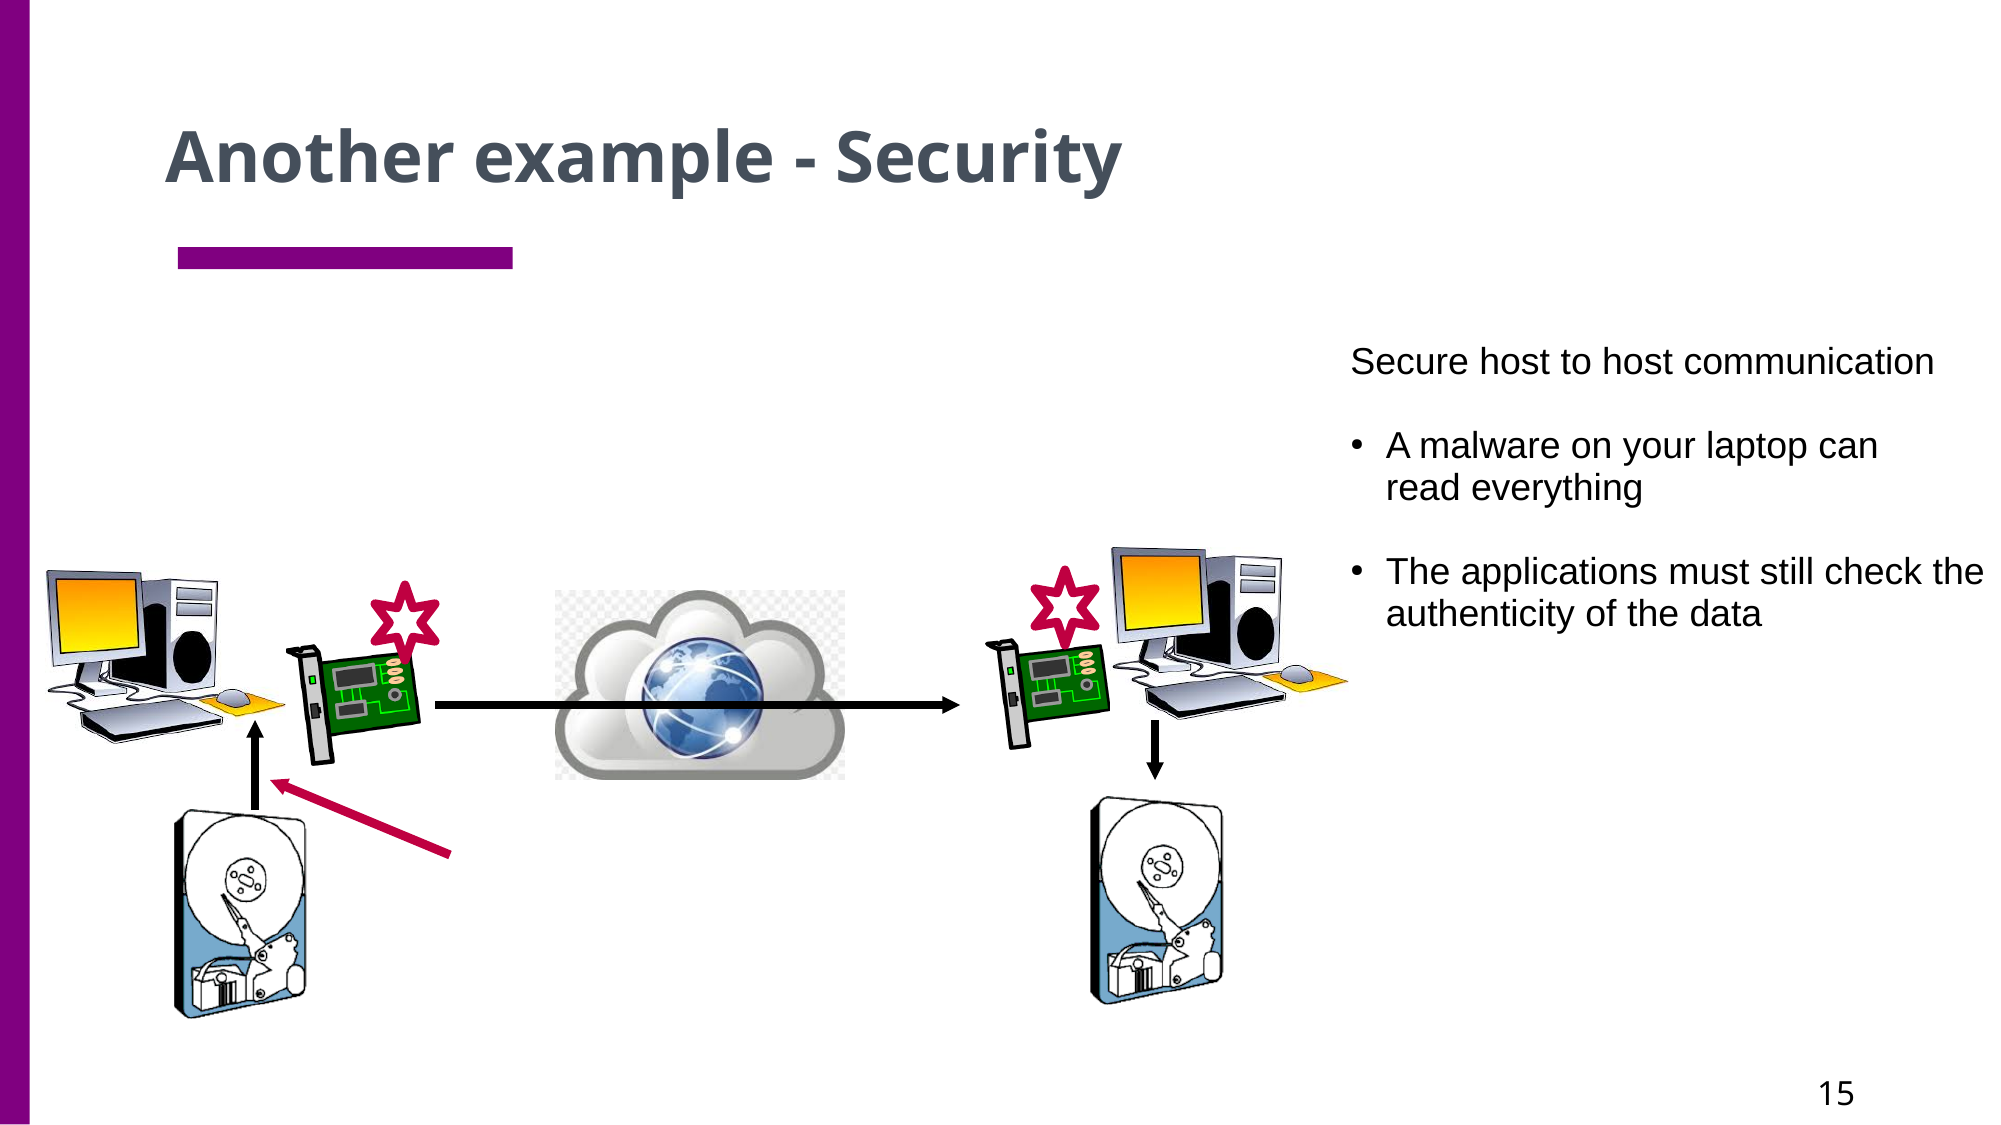

Another example - Security
Secure host to host communication
A malware on your laptop can
read everything
The applications must still check the
authenticity of the data